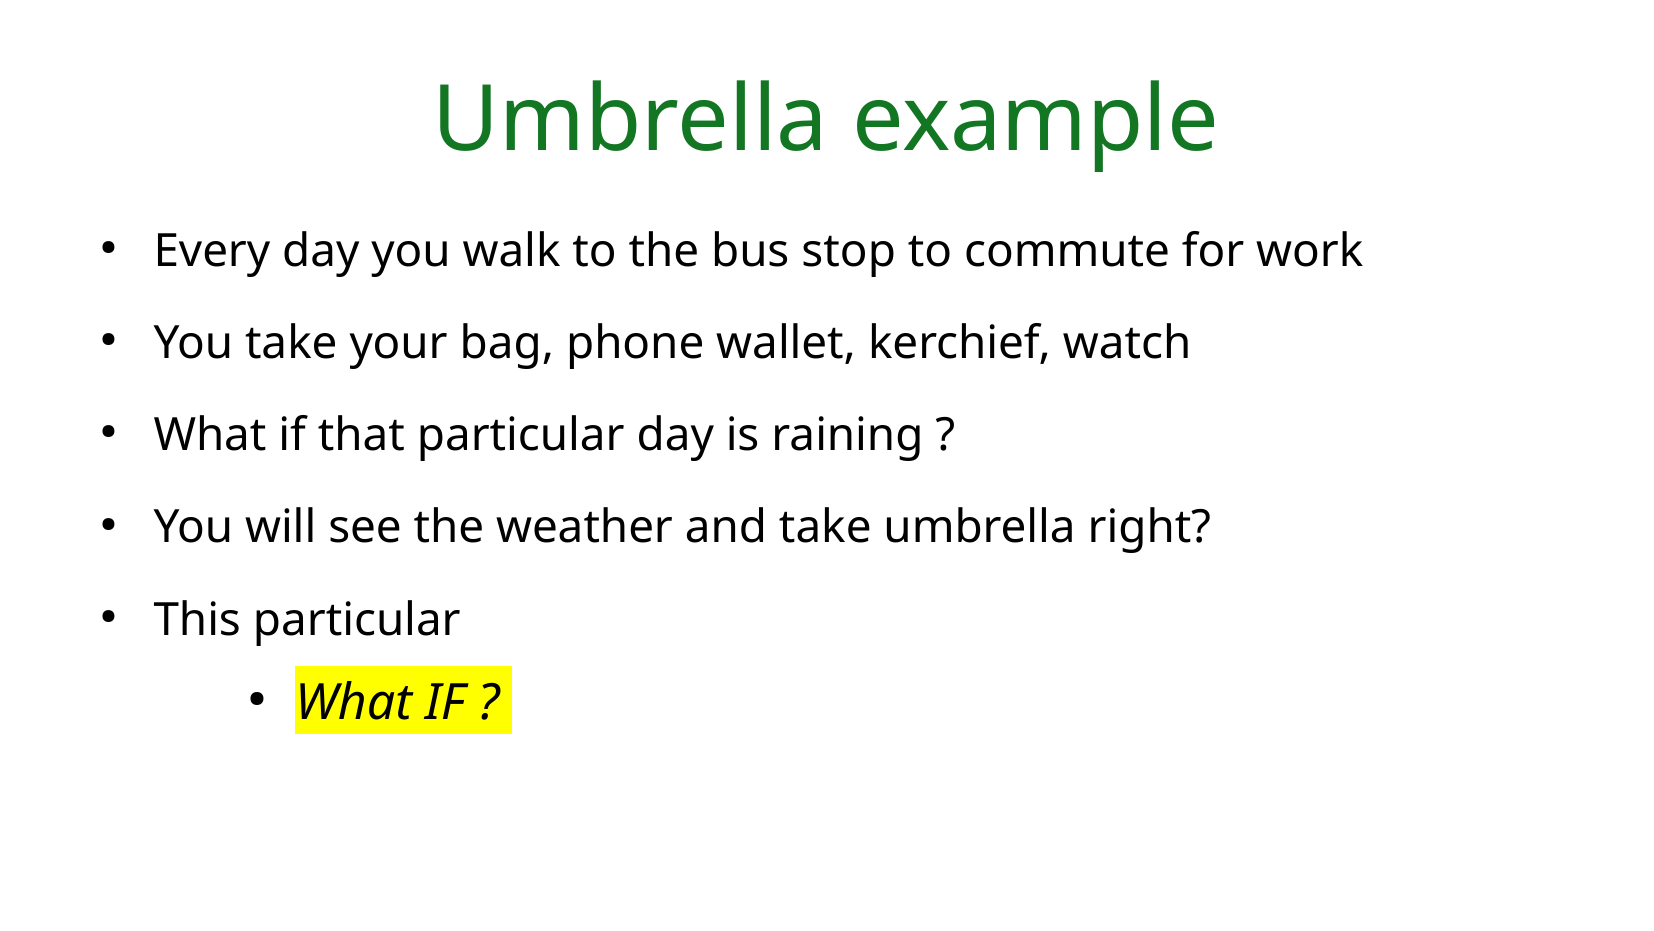

# Umbrella example
Every day you walk to the bus stop to commute for work
You take your bag, phone wallet, kerchief, watch
What if that particular day is raining ?
You will see the weather and take umbrella right?
This particular
What IF ?